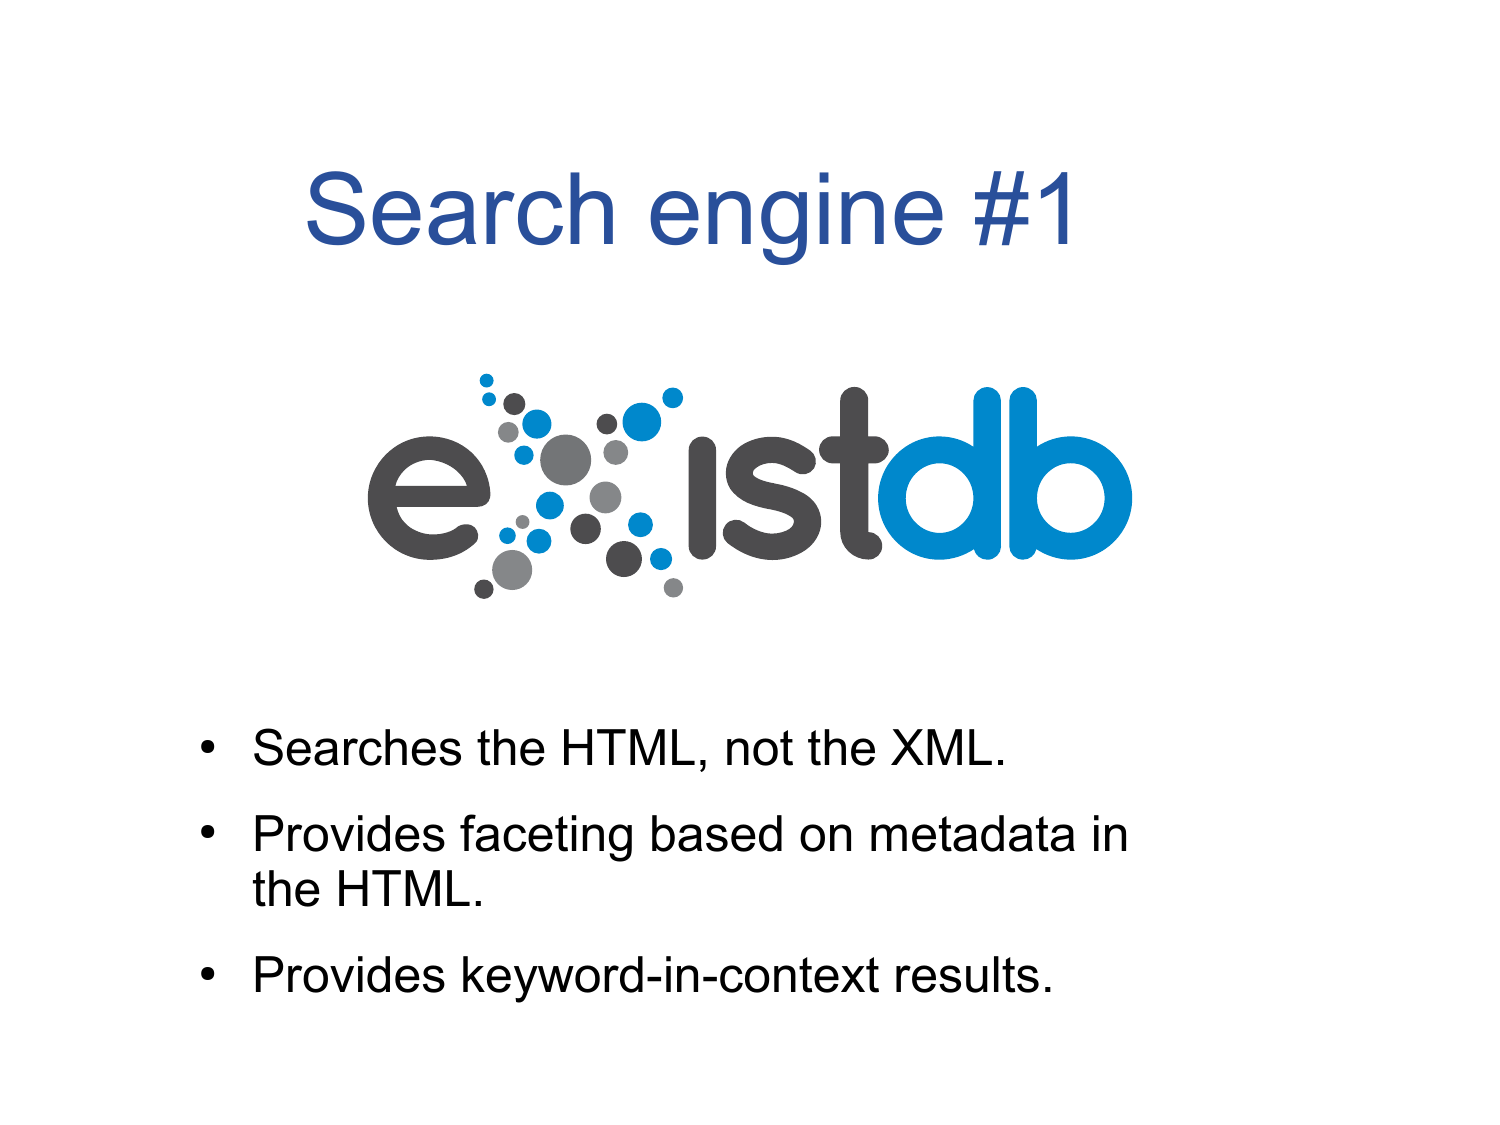

# Search engine #1
Searches the HTML, not the XML.
Provides faceting based on metadata in the HTML.
Provides keyword-in-context results.